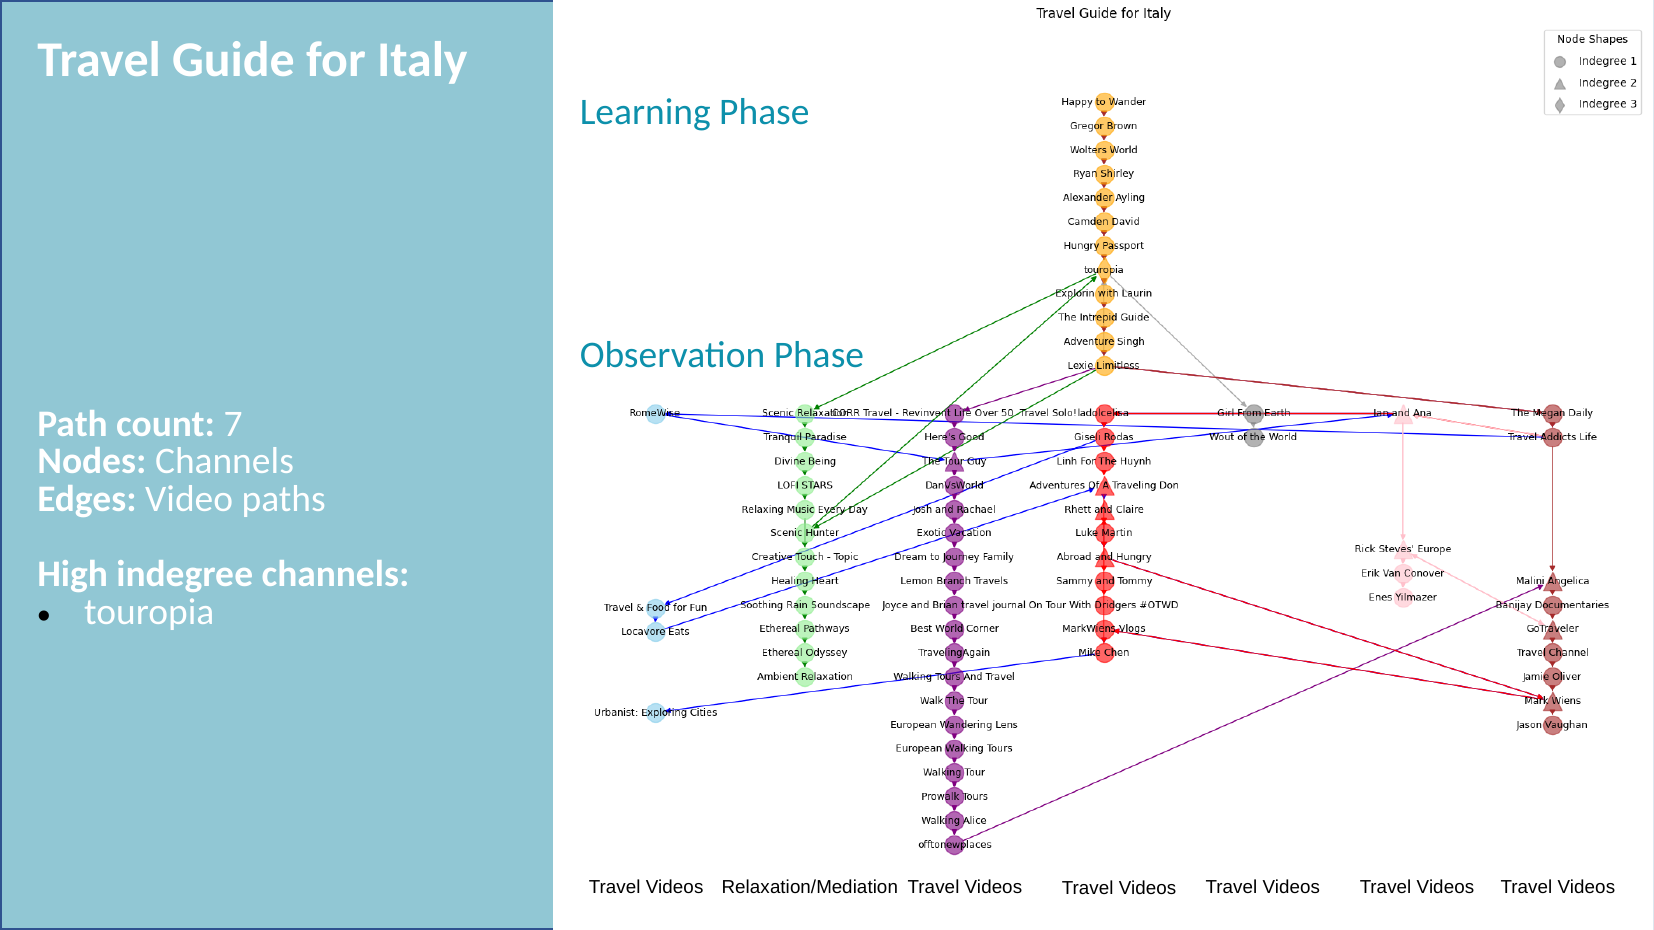

Travel Guide for Italy
Learning Phase
Observation Phase
Path count: 7
Nodes: Channels
Edges: Video paths
High indegree channels:
touropia
Travel Videos
Relaxation/Mediation
Travel Videos
Travel Videos
Travel Videos
Travel Videos
Travel Videos